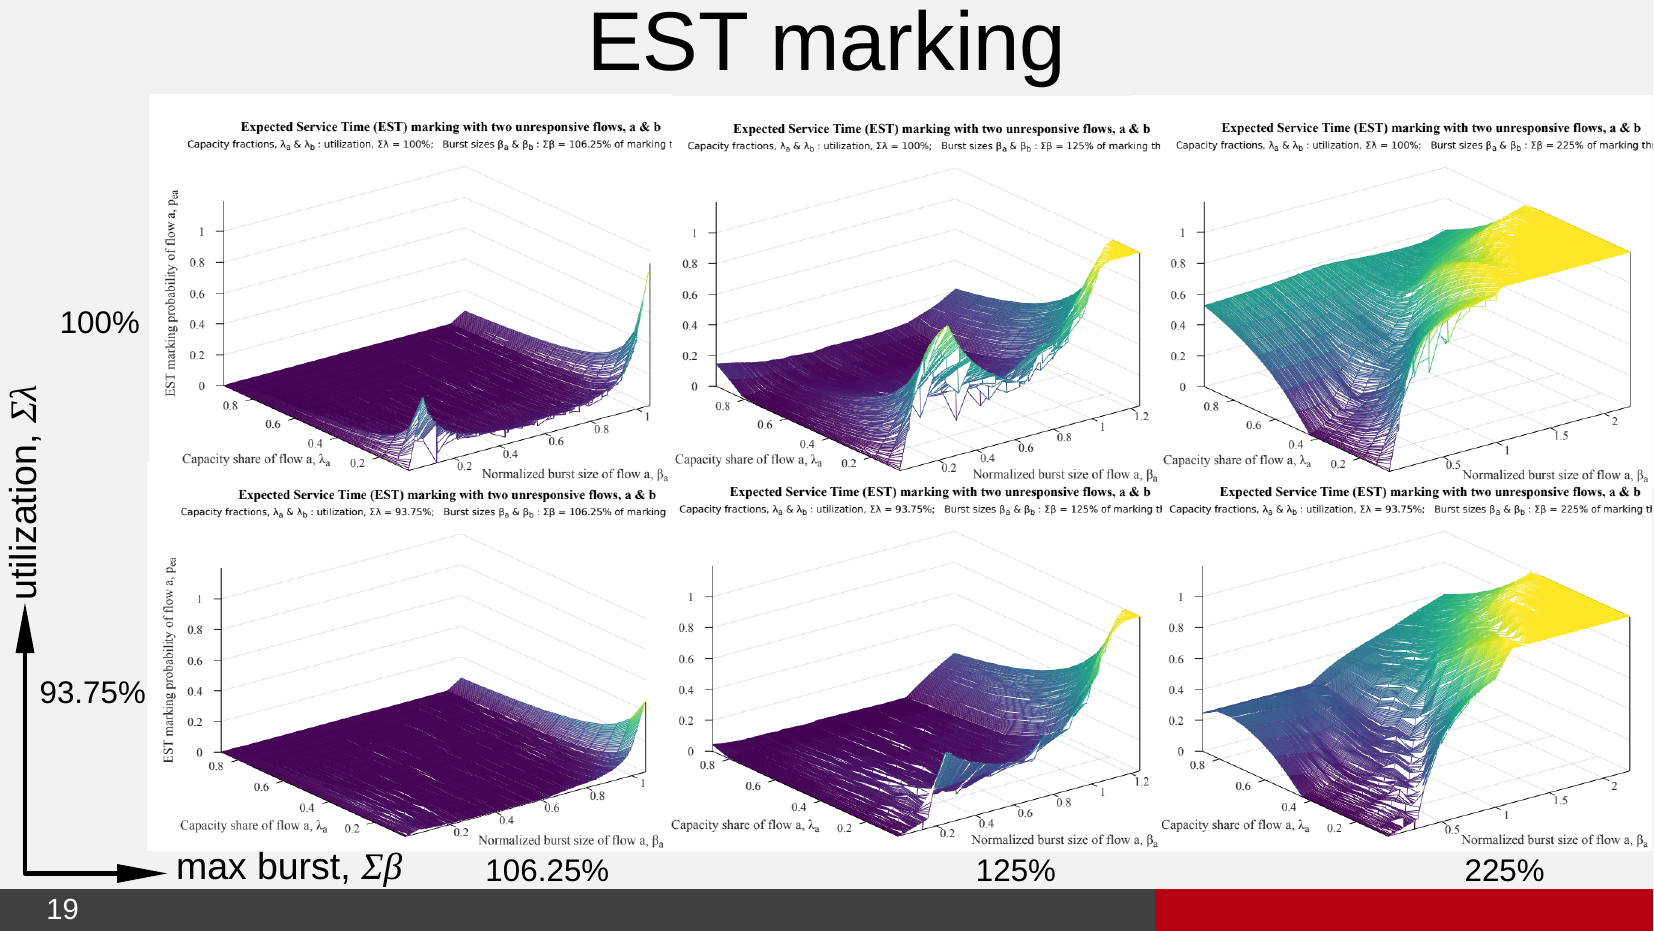

# EST marking
100%
utilization, Σλ
93.75%
max burst, Σβ
106.25%
125%
225%
19